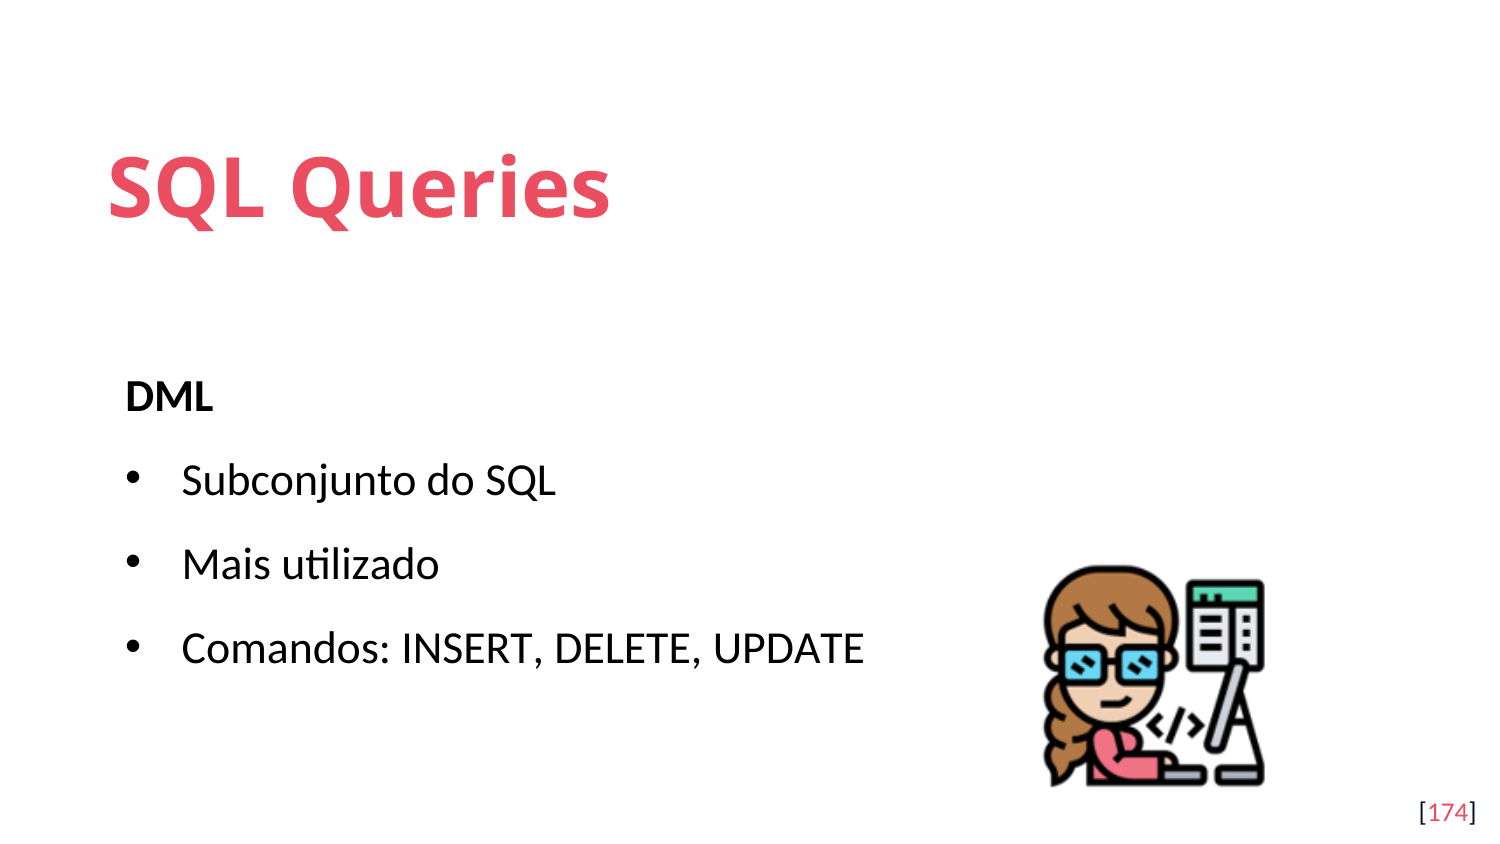

SQL Queries
DML
Subconjunto do SQL
Mais utilizado
Comandos: INSERT, DELETE, UPDATE